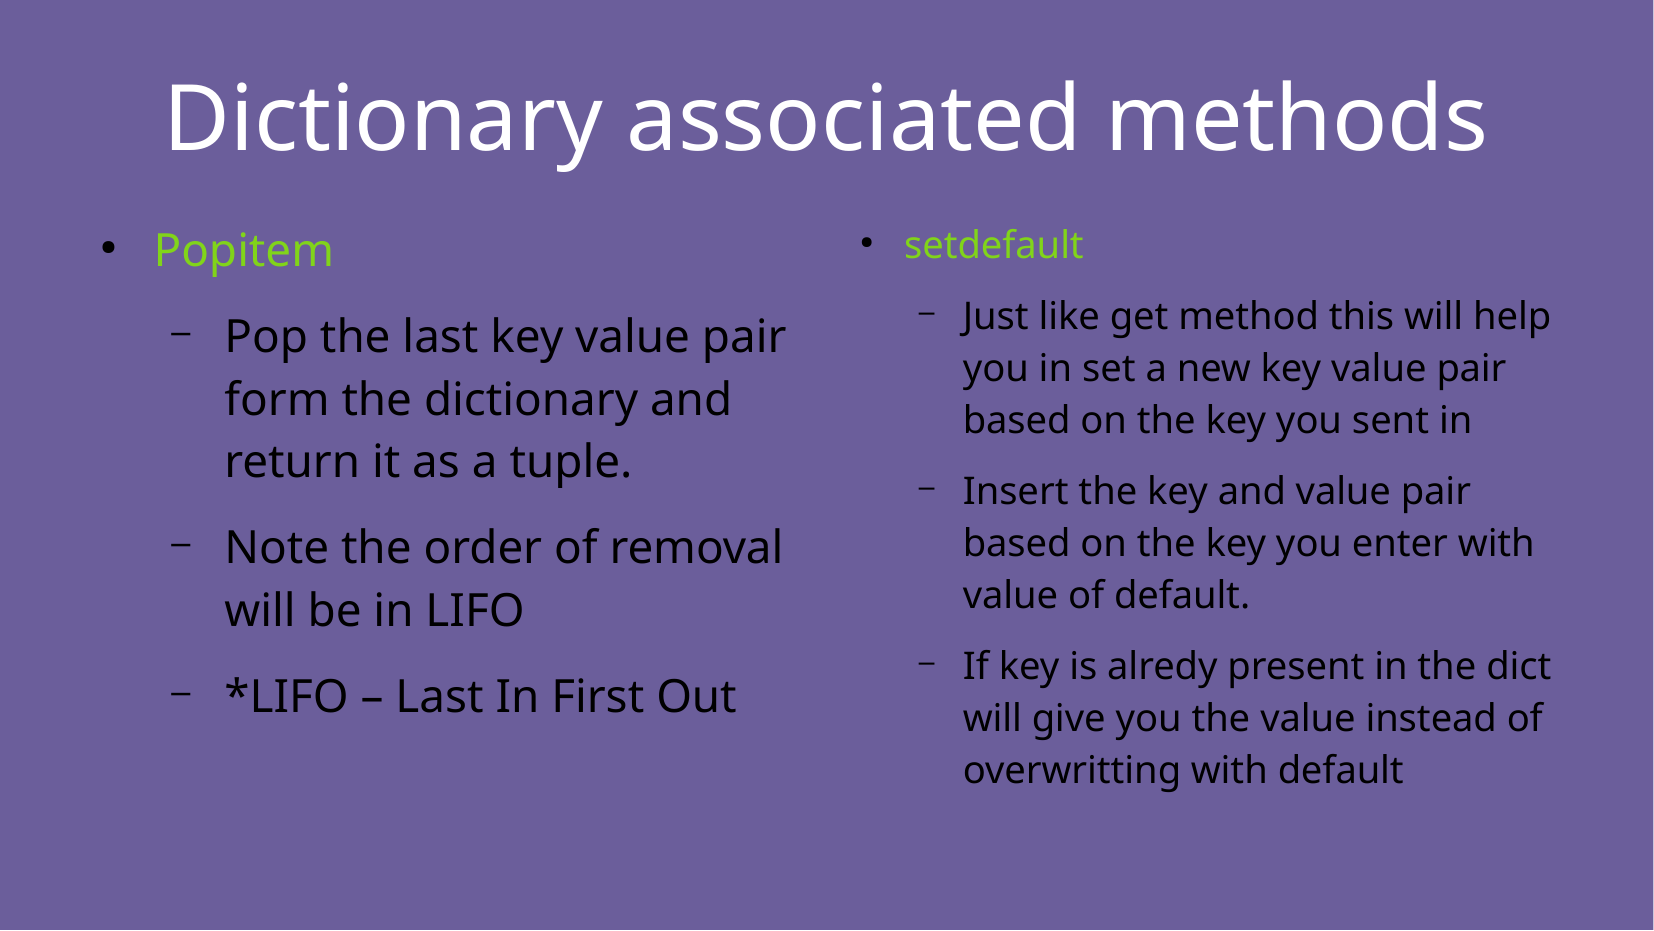

# Dictionary associated methods
Popitem
Pop the last key value pair form the dictionary and return it as a tuple.
Note the order of removal will be in LIFO
*LIFO – Last In First Out
setdefault
Just like get method this will help you in set a new key value pair based on the key you sent in
Insert the key and value pair based on the key you enter with value of default.
If key is alredy present in the dict will give you the value instead of overwritting with default